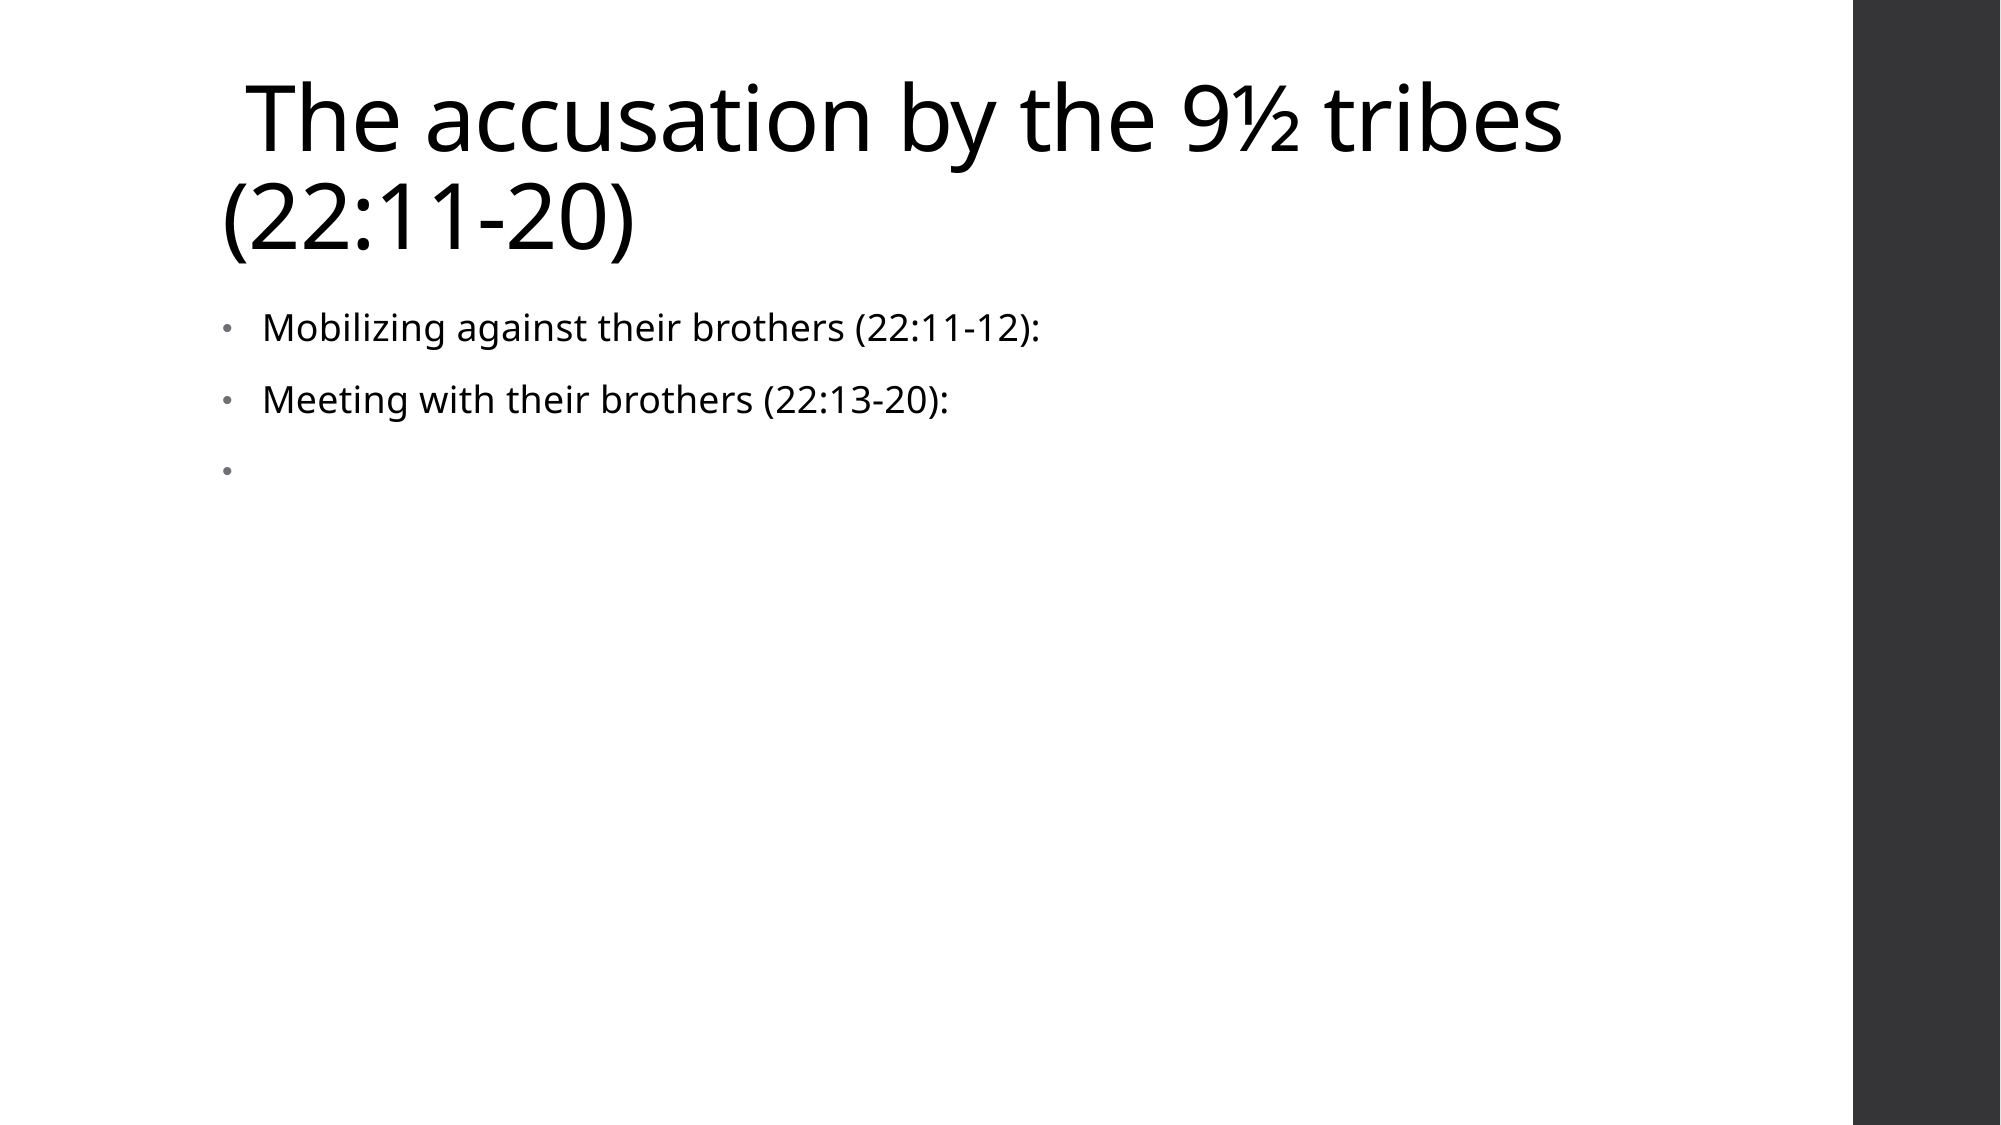

# The accusation by the 9½ tribes (22:11-20)
 Mobilizing against their brothers (22:11-12):
 Meeting with their brothers (22:13-20):